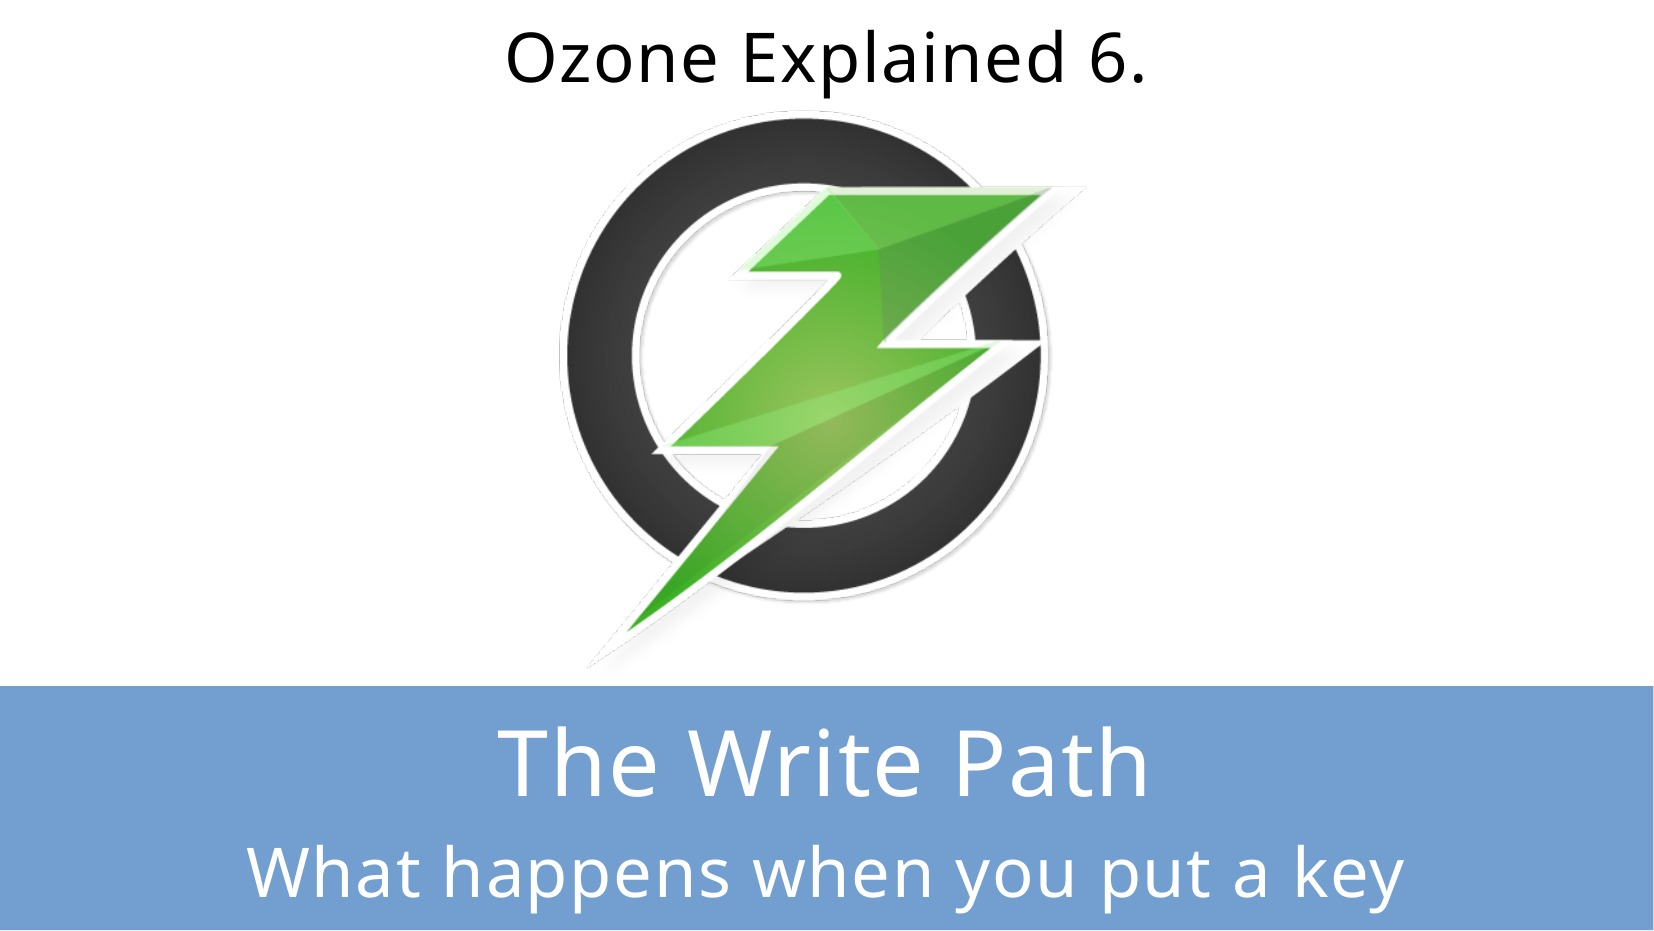

# Ozone Explained 6.
The Write Path
What happens when you put a key